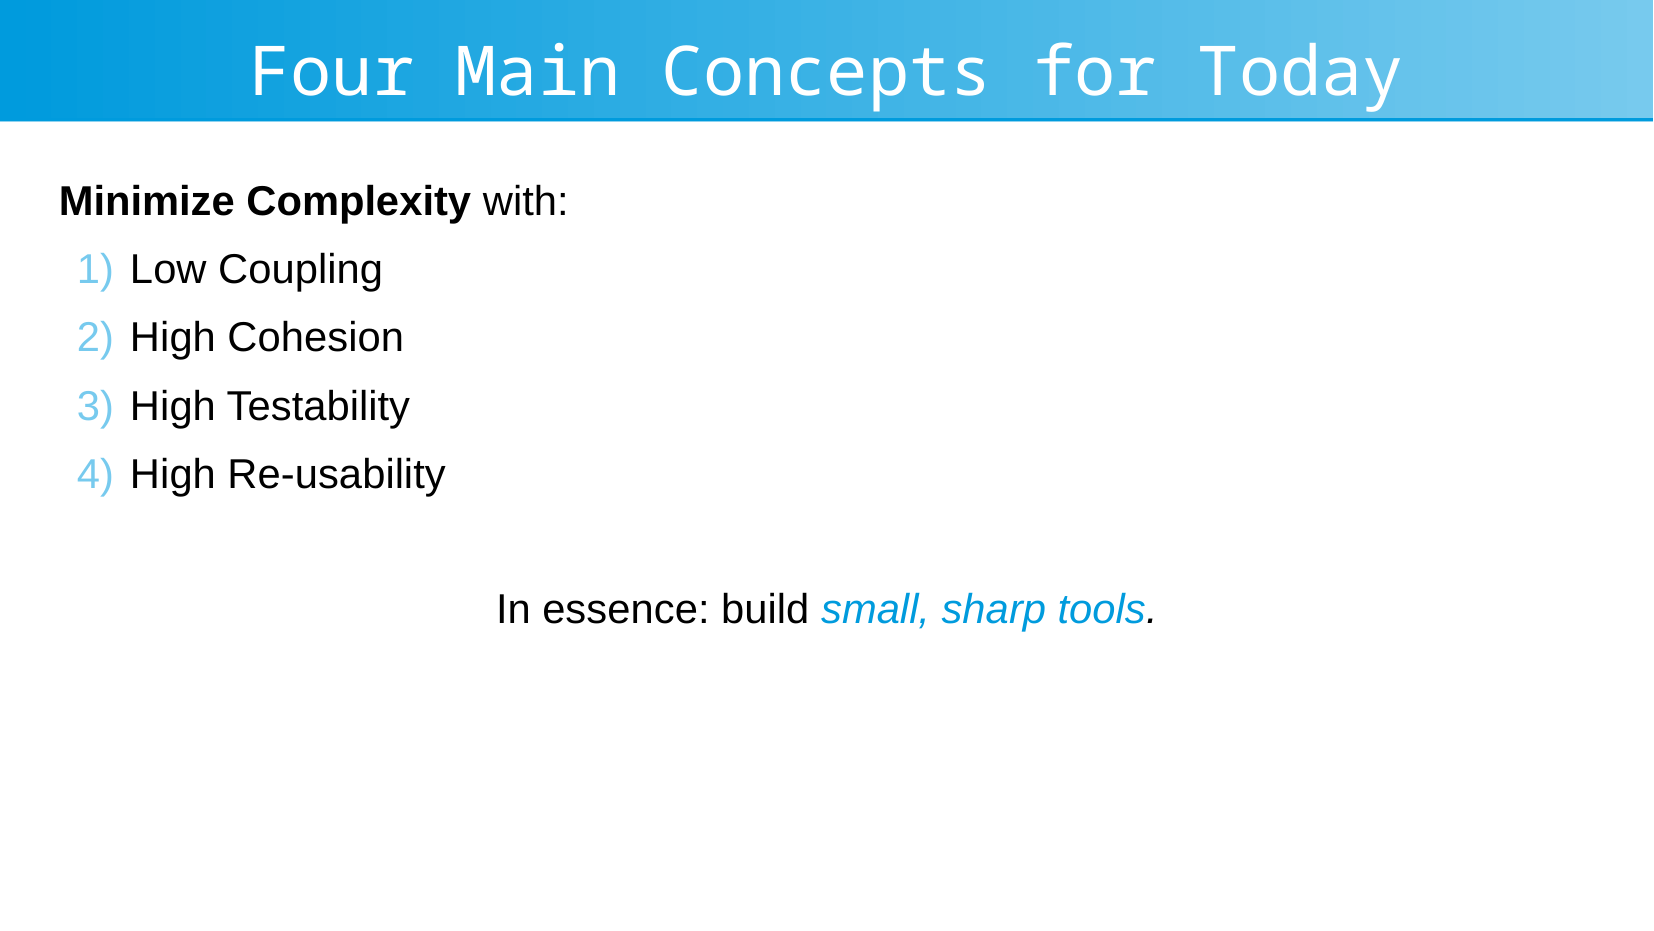

# Four Main Concepts for Today
Minimize Complexity with:
Low Coupling
High Cohesion
High Testability
High Re-usability
In essence: build small, sharp tools.
3